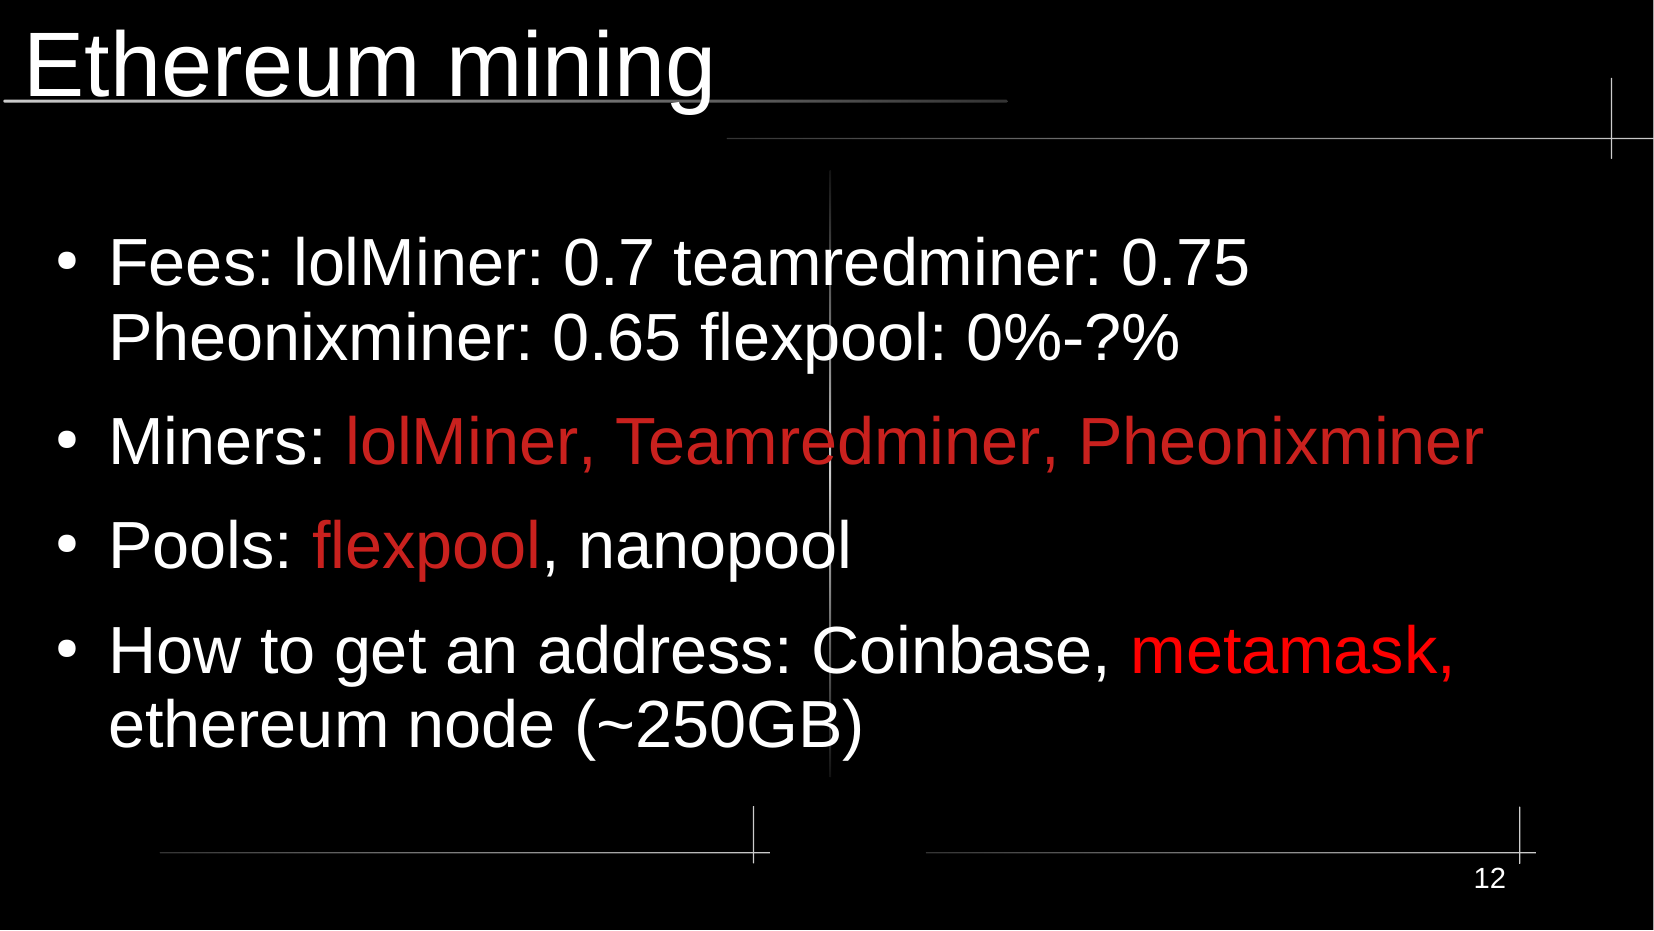

# Ethereum mining
Fees: lolMiner: 0.7 teamredminer: 0.75 Pheonixminer: 0.65 flexpool: 0%-?%
Miners: lolMiner, Teamredminer, Pheonixminer
Pools: flexpool, nanopool
How to get an address: Coinbase, metamask, ethereum node (~250GB)
12